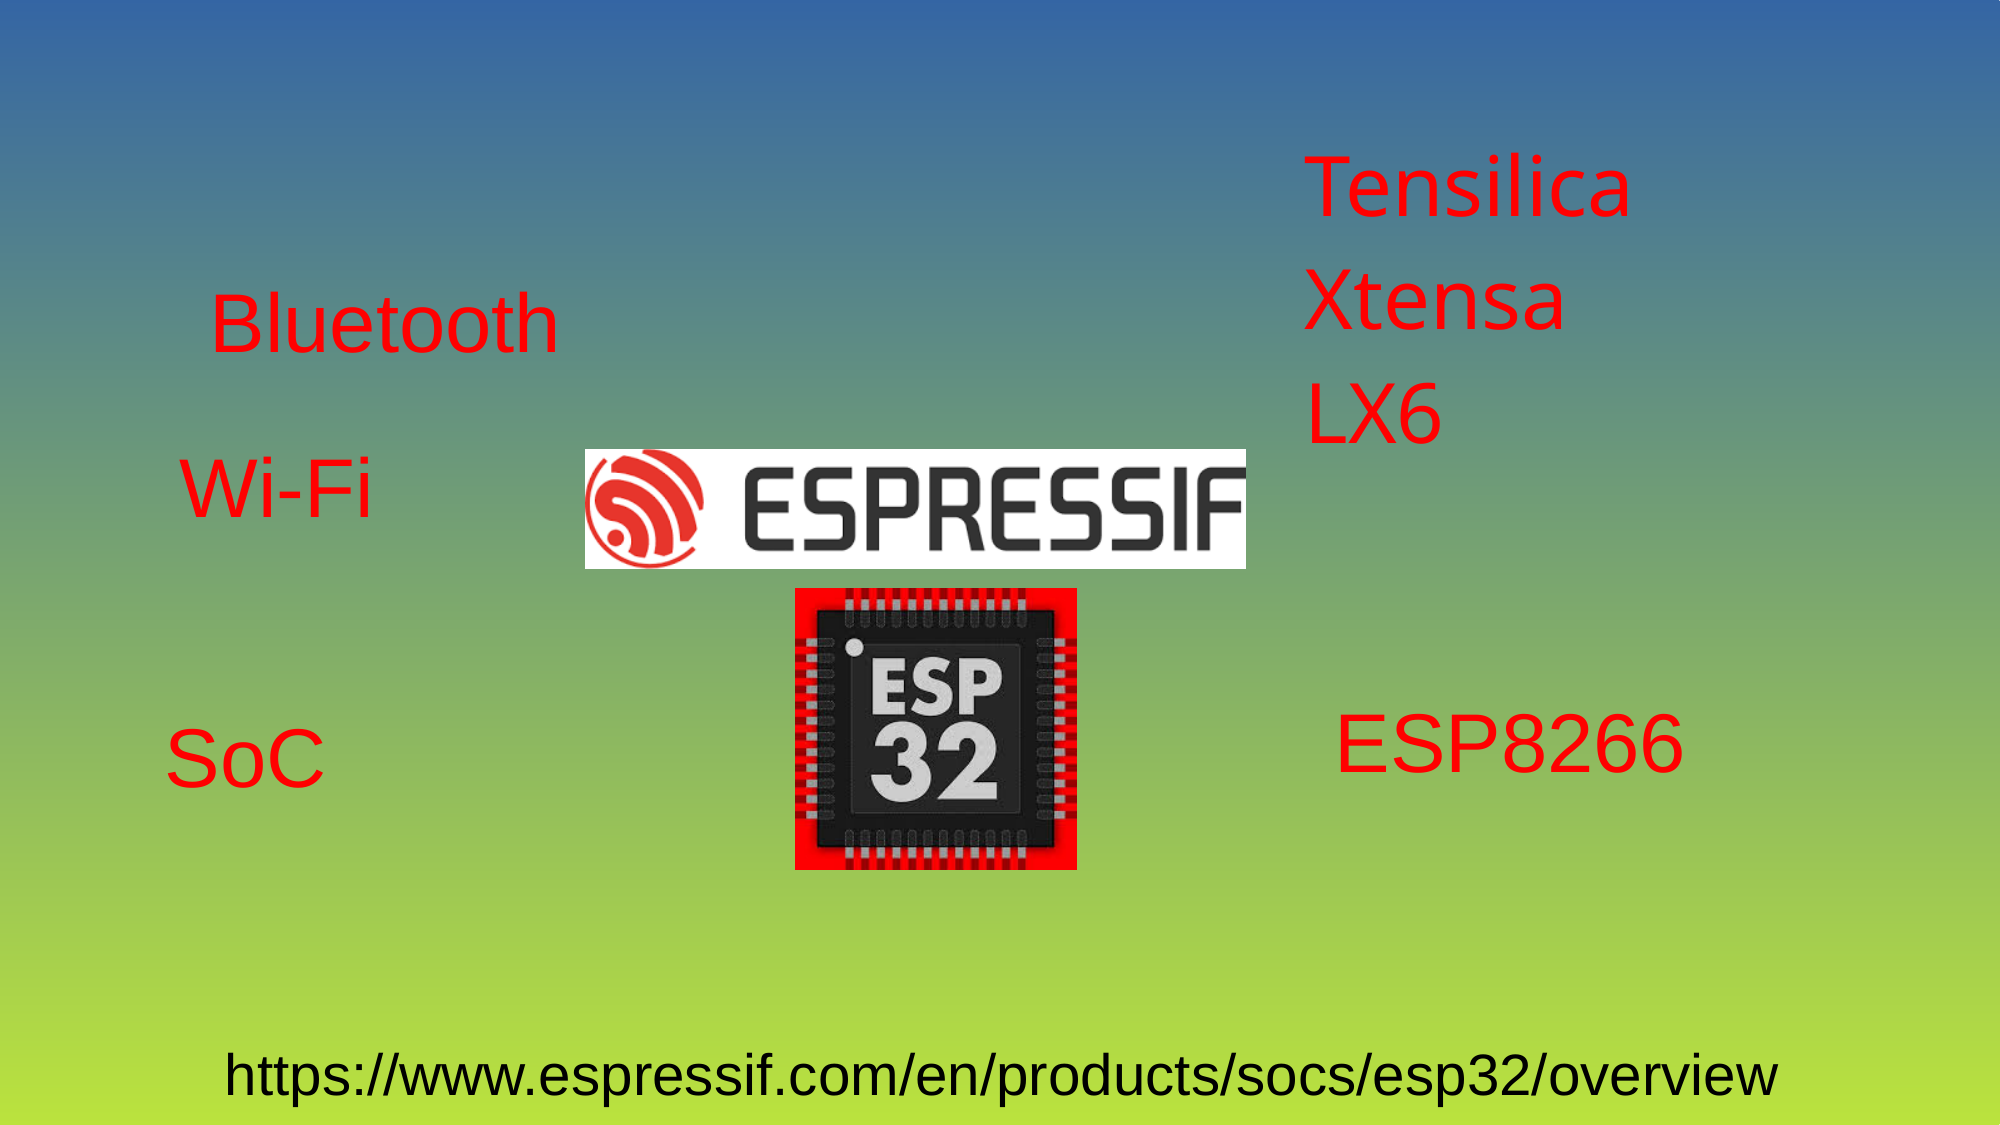

Tensilica Xtensa LX6
Bluetooth
Wi-Fi
ESP8266
SoC
https://www.espressif.com/en/products/socs/esp32/overview